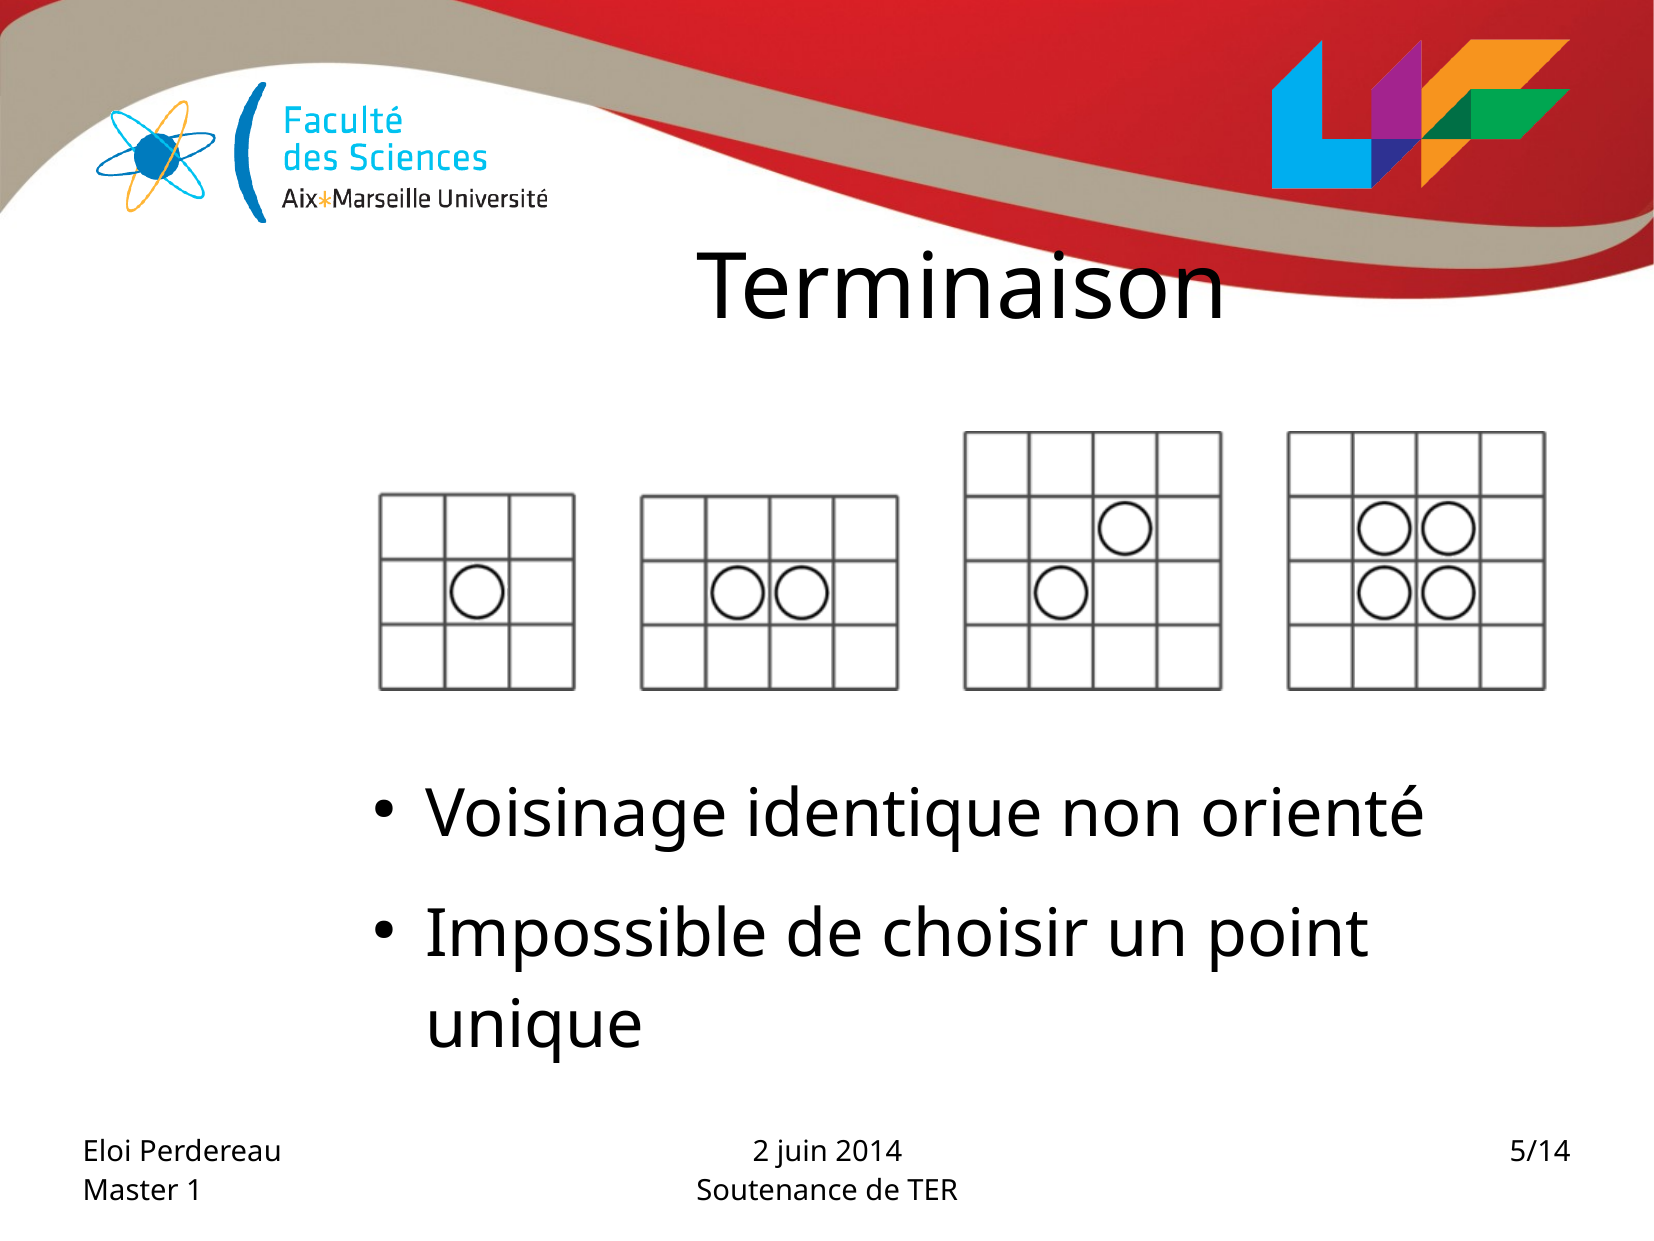

# Terminaison
Voisinage identique non orienté
Impossible de choisir un point unique
5